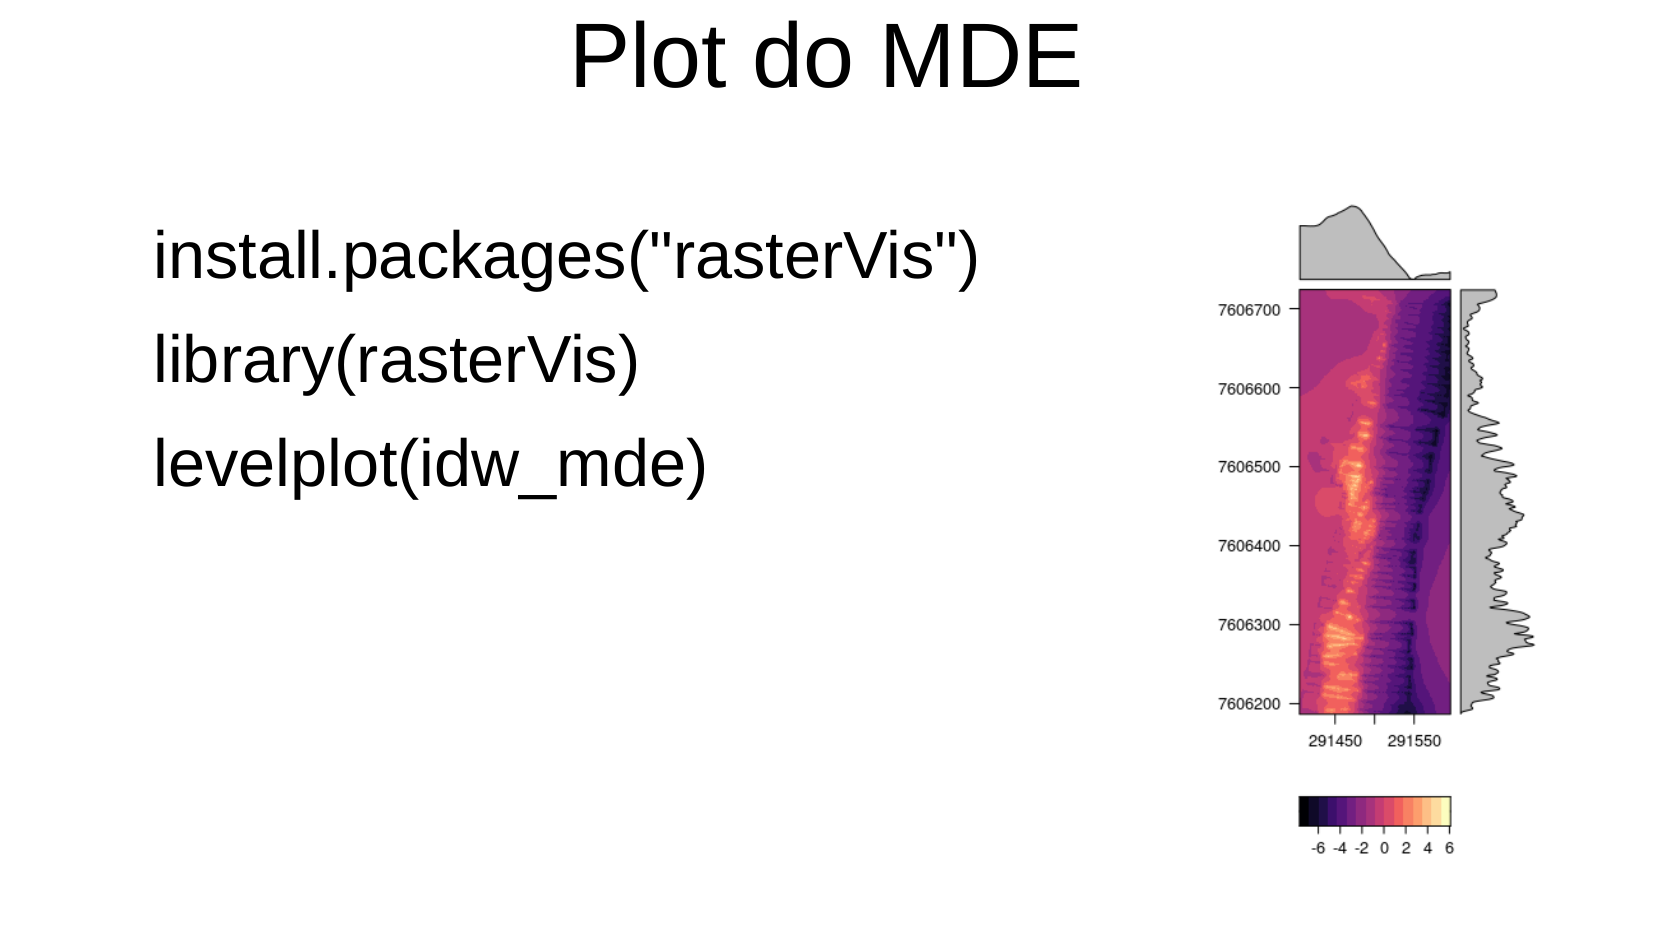

# Plot do MDE
install.packages("rasterVis")
library(rasterVis)
levelplot(idw_mde)